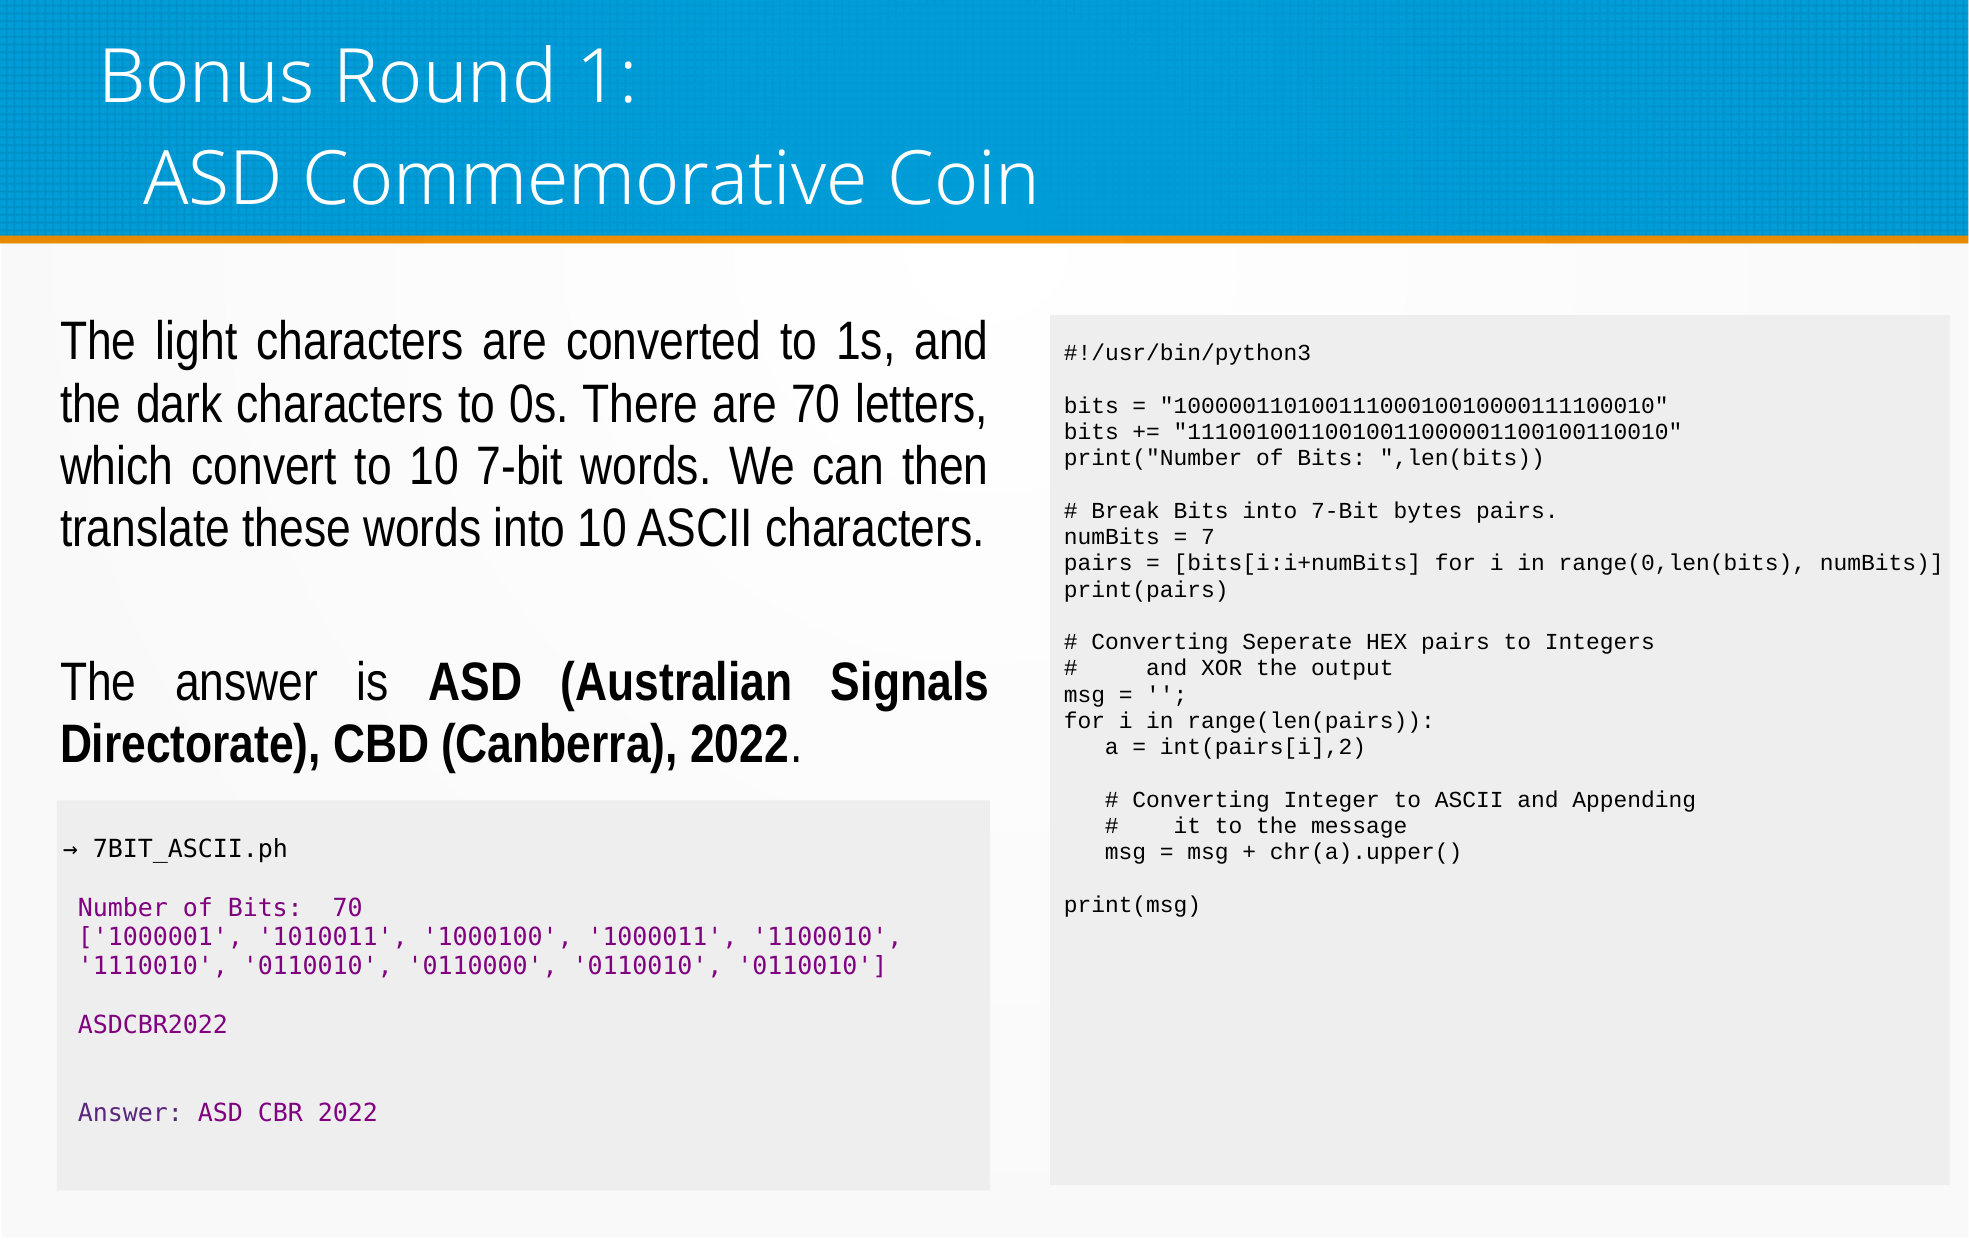

# Bonus Round 1: ASD Commemorative Coin
The light characters are converted to 1s, and the dark characters to 0s. There are 70 letters, which convert to 10 7-bit words. We can then translate these words into 10 ASCII characters.
The answer is ASD (Australian Signals Directorate), CBD (Canberra), 2022.
 #!/usr/bin/python3
 bits = "10000011010011100010010000111100010"
 bits += "11100100110010011000001100100110010"
 print("Number of Bits: ",len(bits))
 # Break Bits into 7-Bit bytes pairs.
 numBits = 7
 pairs = [bits[i:i+numBits] for i in range(0,len(bits), numBits)]
 print(pairs)
 # Converting Seperate HEX pairs to Integers
 # and XOR the output
 msg = '';
 for i in range(len(pairs)):
 a = int(pairs[i],2)
 # Converting Integer to ASCII and Appending
 # it to the message
 msg = msg + chr(a).upper()
 print(msg)
→ 7BIT_ASCII.ph
 Number of Bits: 70
 ['1000001', '1010011', '1000100', '1000011', '1100010',
 '1110010', '0110010', '0110000', '0110010', '0110010']
 ASDCBR2022
 Answer: ASD CBR 2022